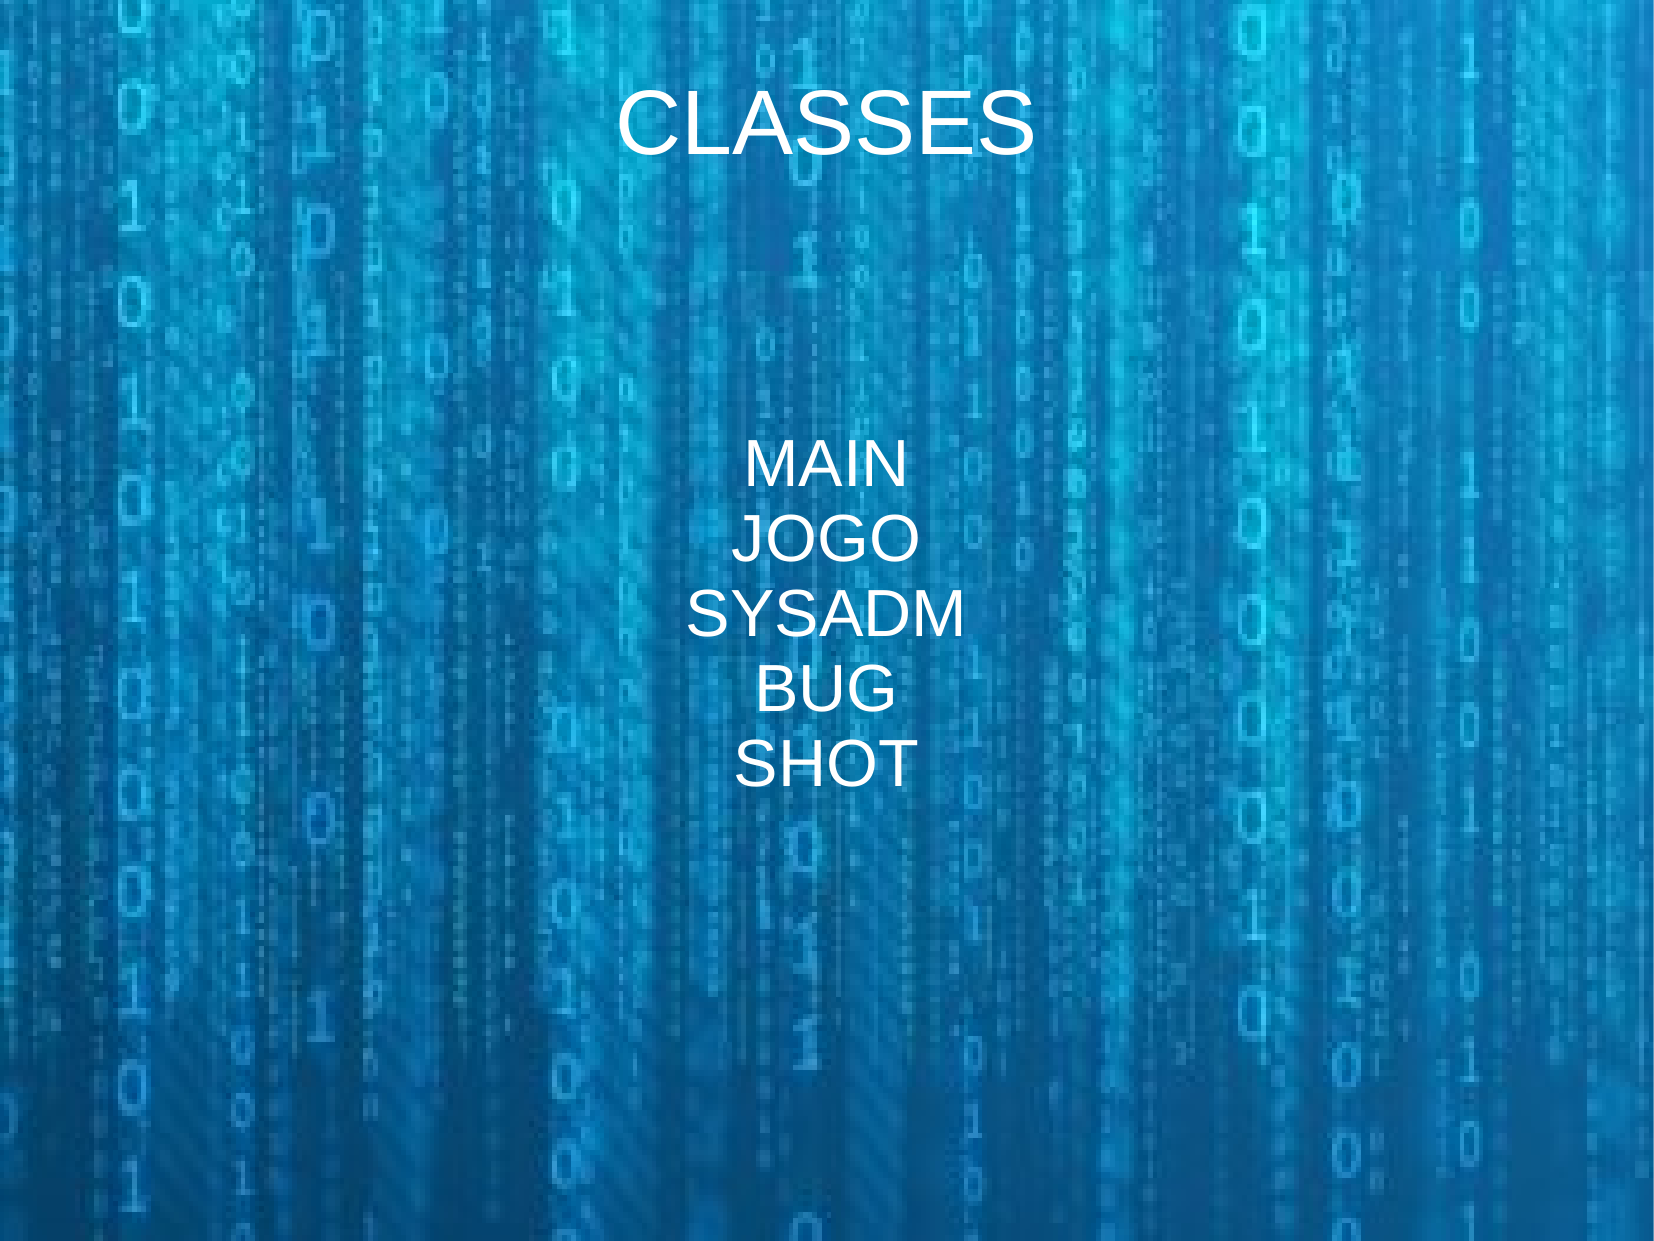

# CLASSES
MAIN
JOGO
SYSADM
BUG
SHOT